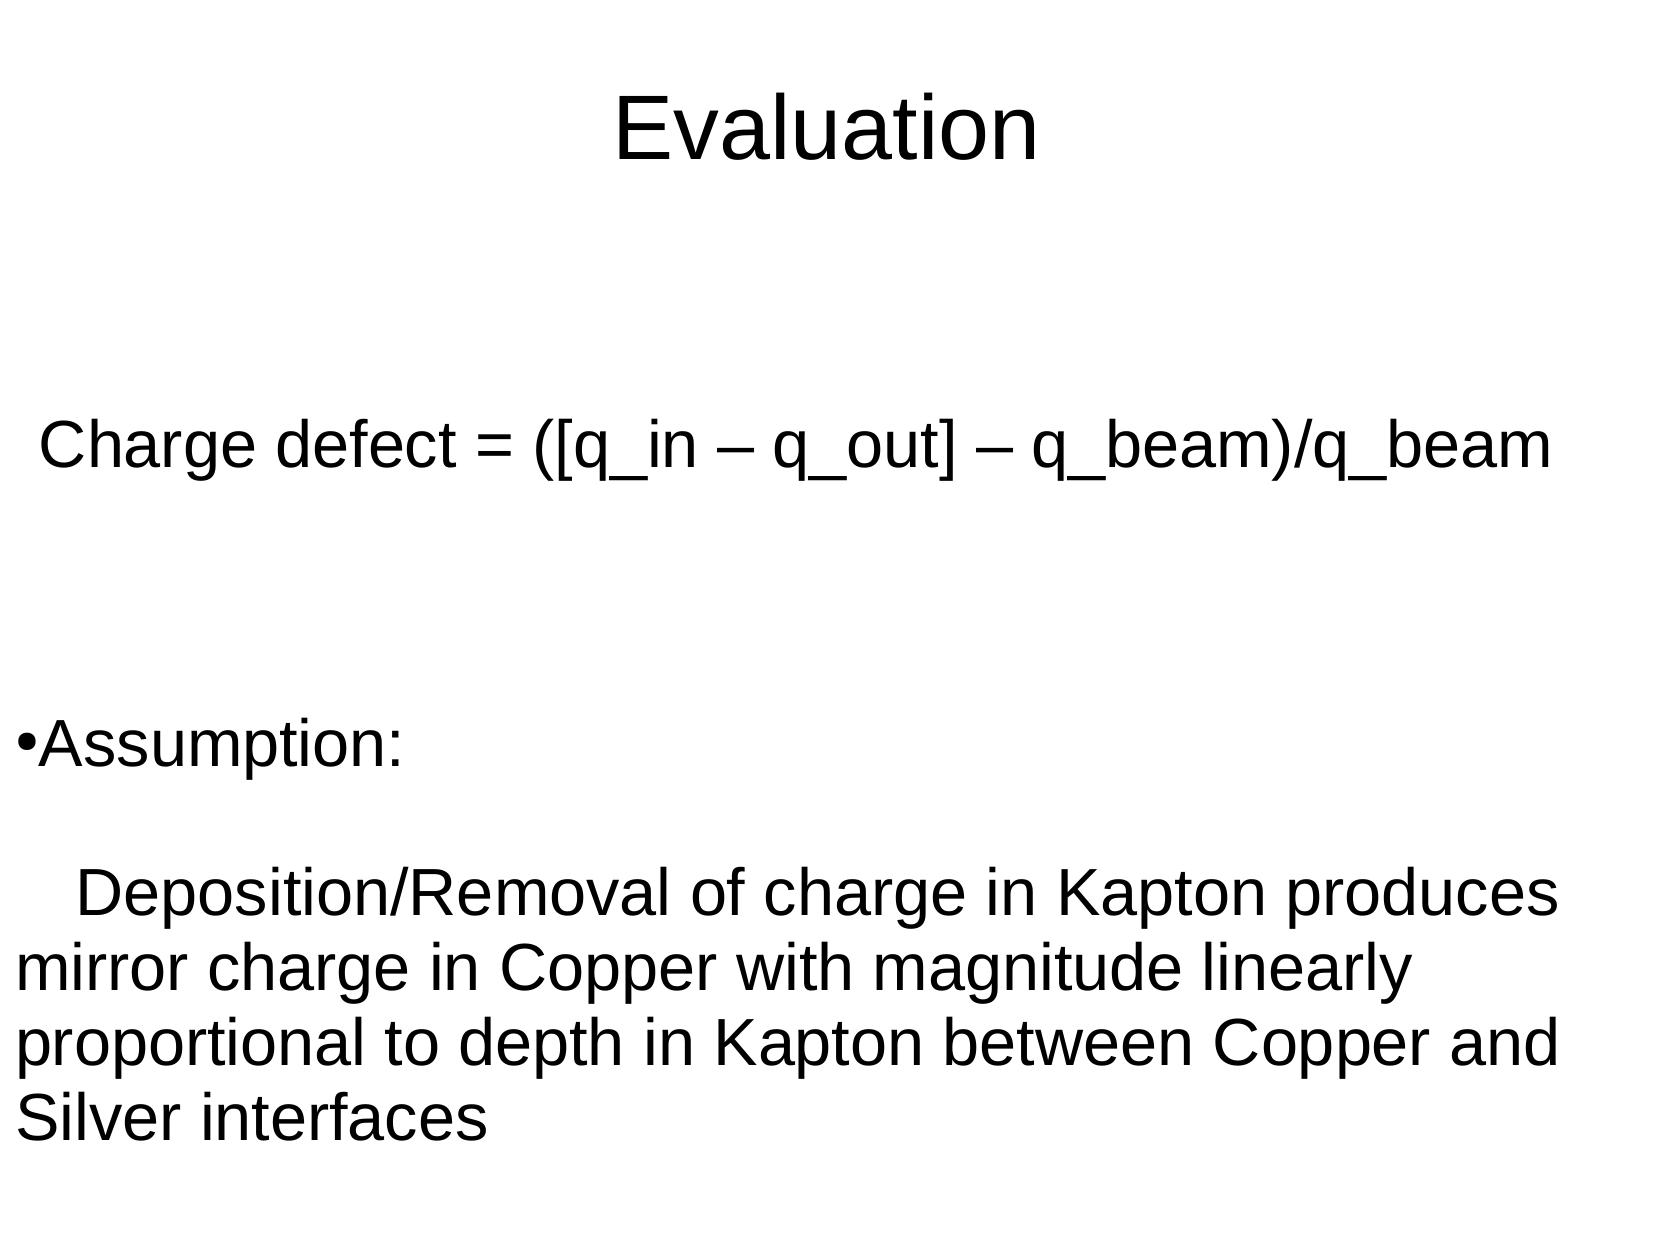

# Evaluation
Charge defect = ([q_in – q_out] – q_beam)/q_beam
Assumption:
 Deposition/Removal of charge in Kapton produces mirror charge in Copper with magnitude linearly proportional to depth in Kapton between Copper and Silver interfaces